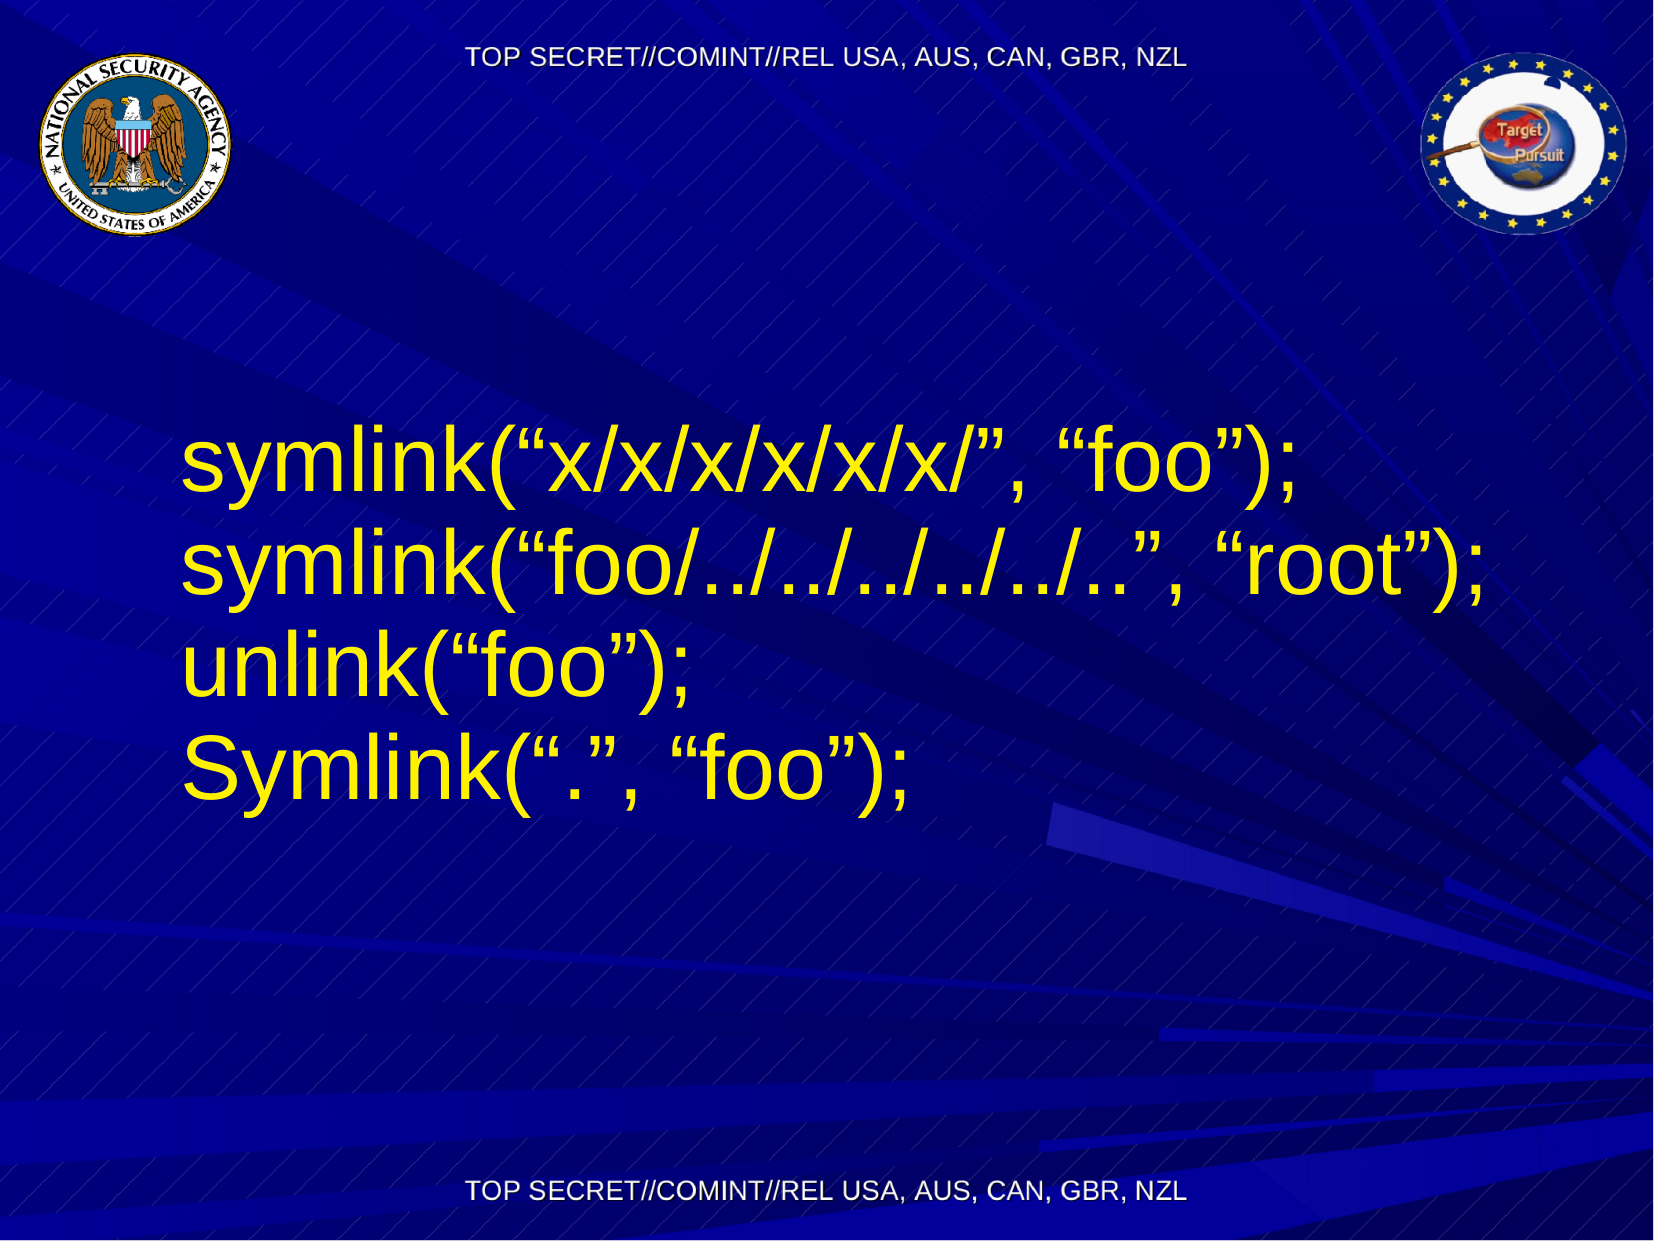

symlink(“x/x/x/x/x/x/”, “foo”);
symlink(“foo/../../../../../..”, “root”);
unlink(“foo”);
Symlink(“.”, “foo”);